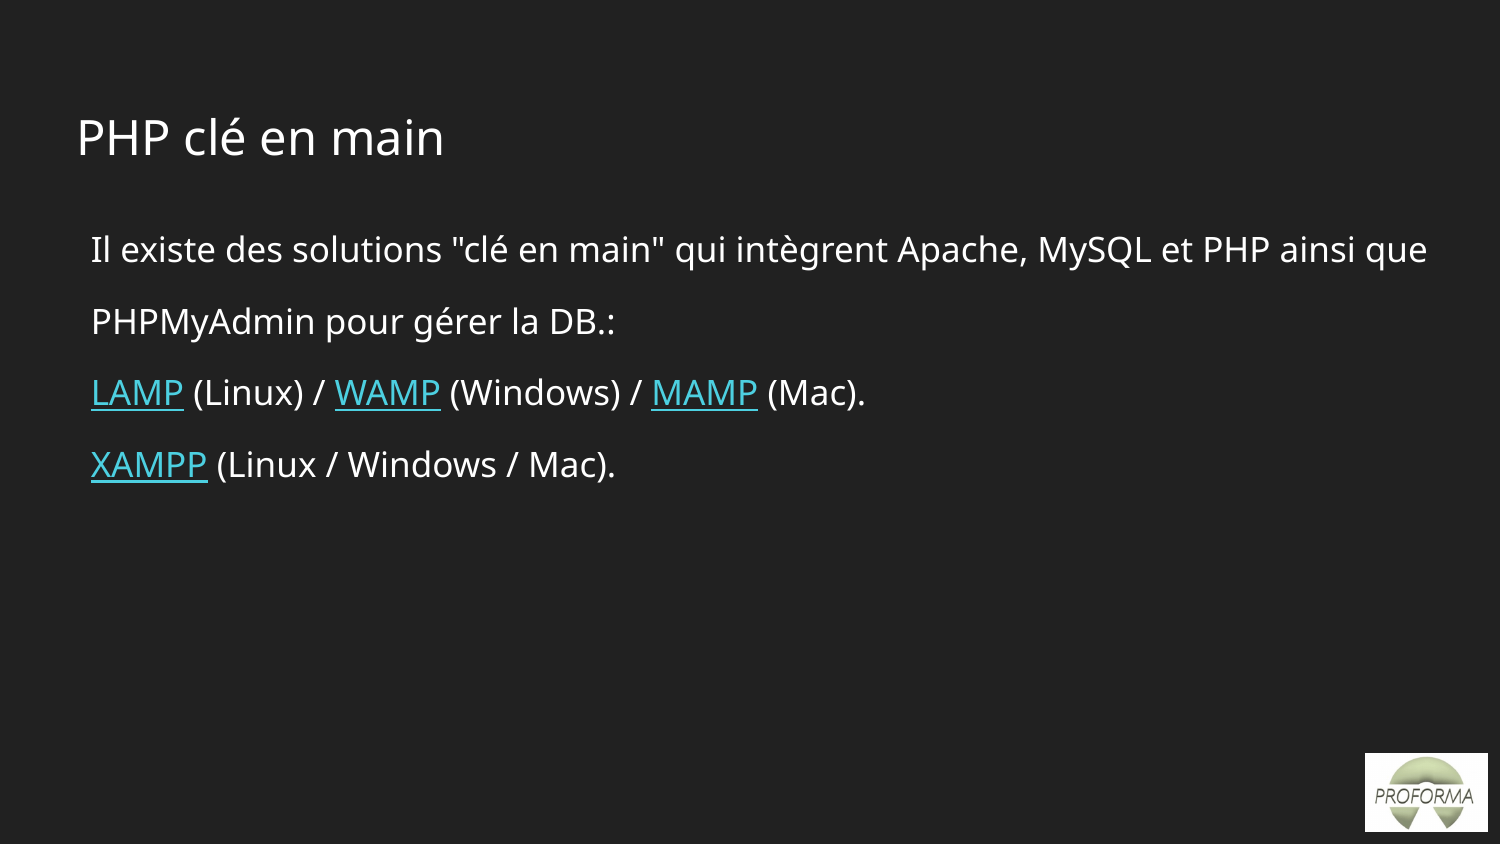

# PHP clé en main
Il existe des solutions "clé en main" qui intègrent Apache, MySQL et PHP ainsi que PHPMyAdmin pour gérer la DB.:
LAMP (Linux) / WAMP (Windows) / MAMP (Mac).
XAMPP (Linux / Windows / Mac).